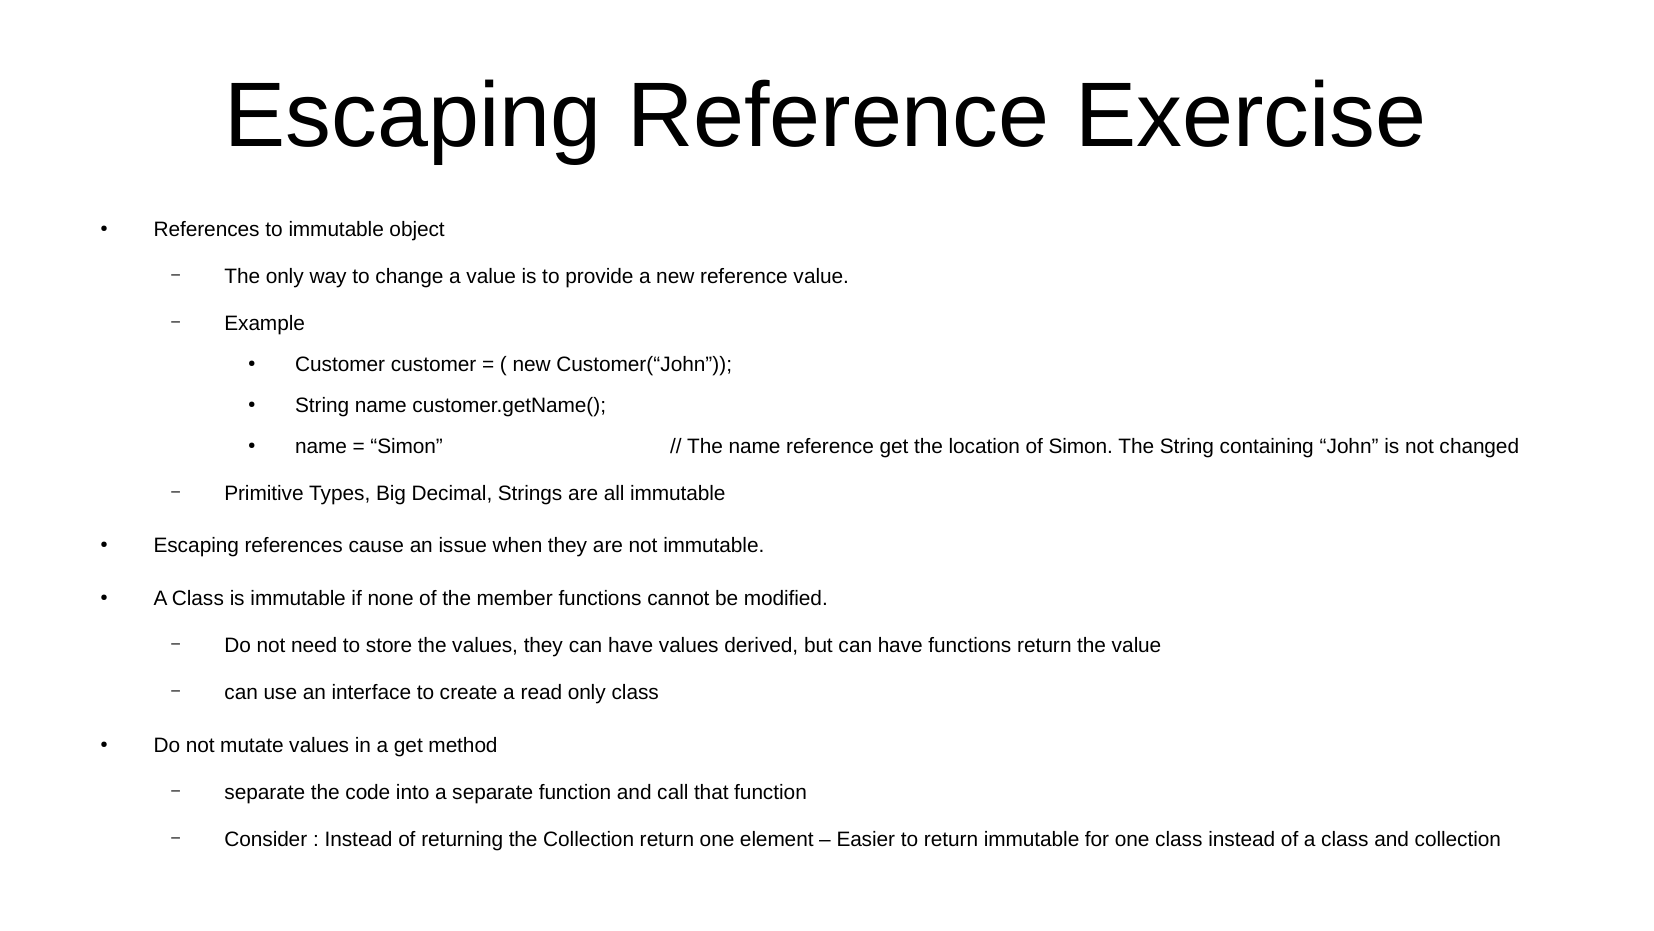

# Escaping Reference Exercise
References to immutable object
The only way to change a value is to provide a new reference value.
Example
Customer customer = ( new Customer(“John”));
String name customer.getName();
name = “Simon”				// The name reference get the location of Simon. The String containing “John” is not changed
Primitive Types, Big Decimal, Strings are all immutable
Escaping references cause an issue when they are not immutable.
A Class is immutable if none of the member functions cannot be modified.
Do not need to store the values, they can have values derived, but can have functions return the value
can use an interface to create a read only class
Do not mutate values in a get method
separate the code into a separate function and call that function
Consider : Instead of returning the Collection return one element – Easier to return immutable for one class instead of a class and collection